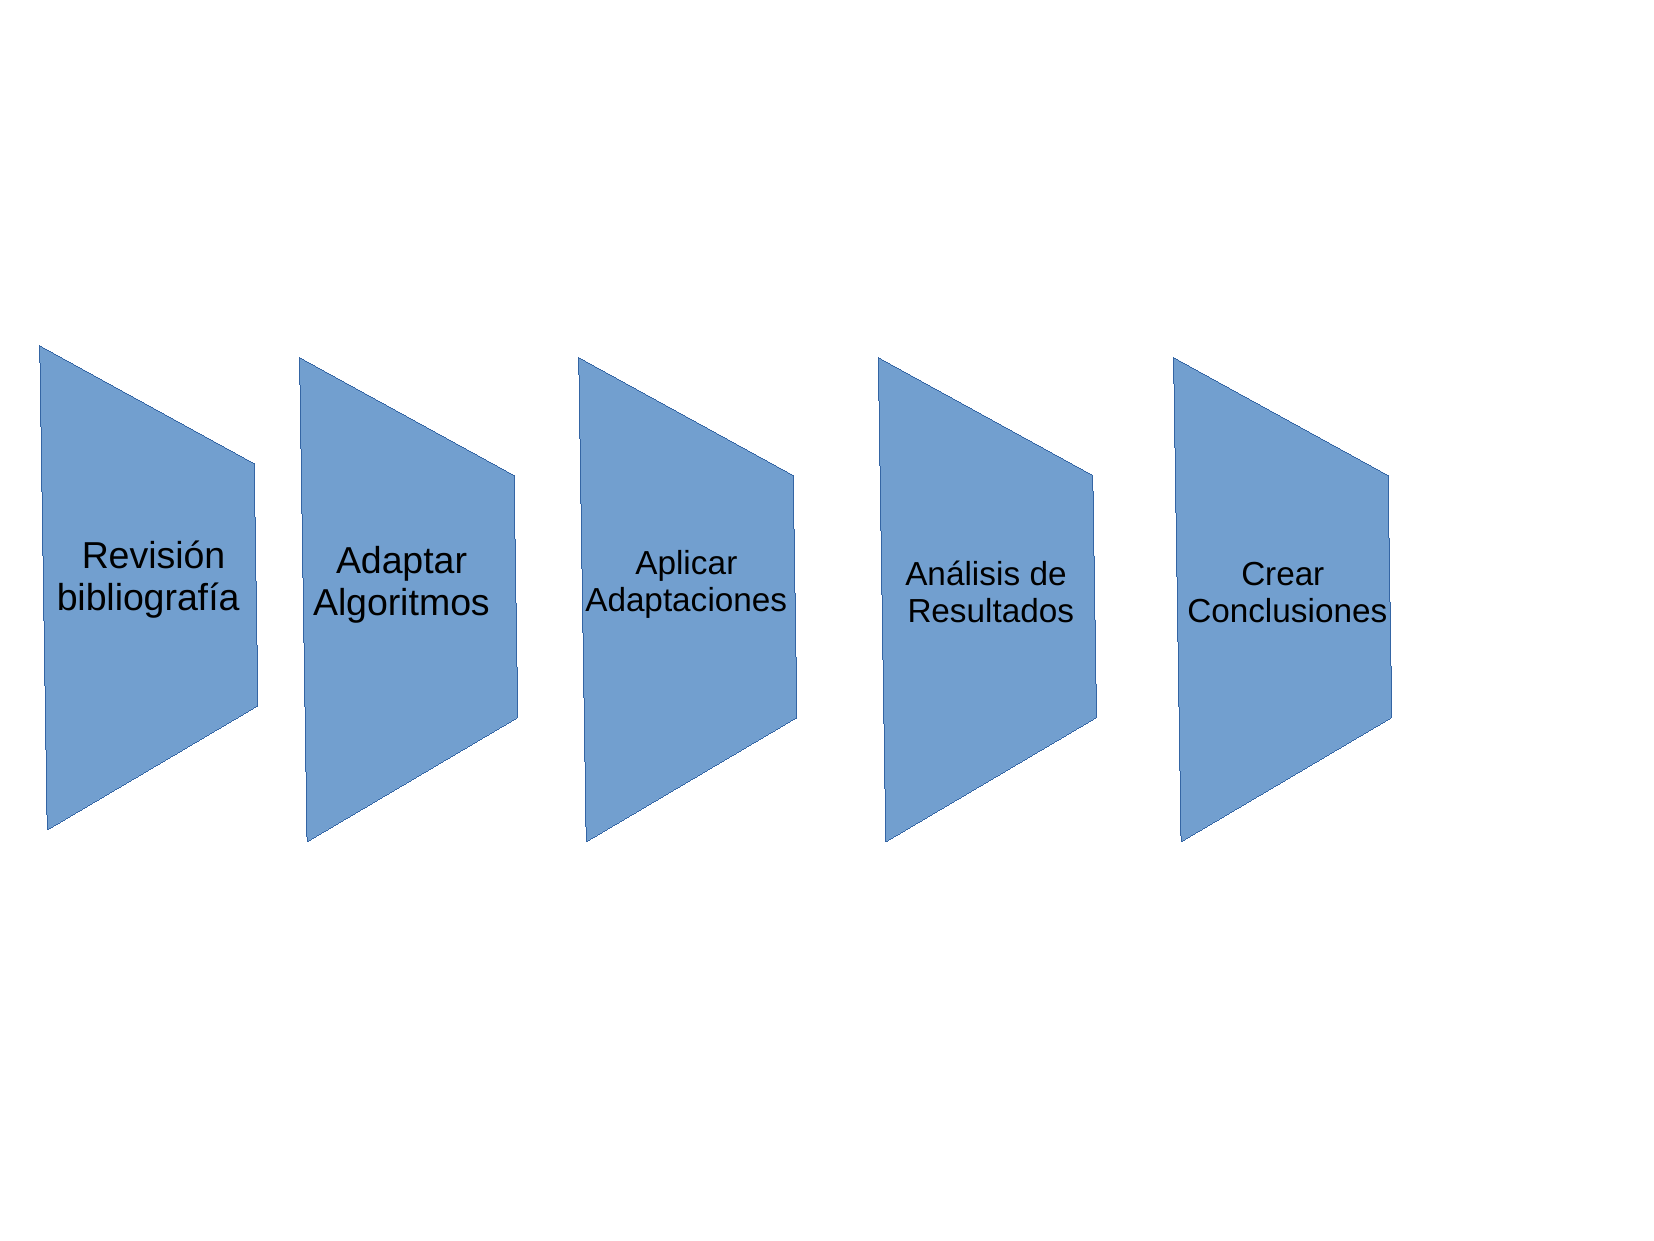

Revisión bibliografía
Adaptar Algoritmos
Aplicar
Adaptaciones
Análisis de
 Resultados
Crear
Conclusiones